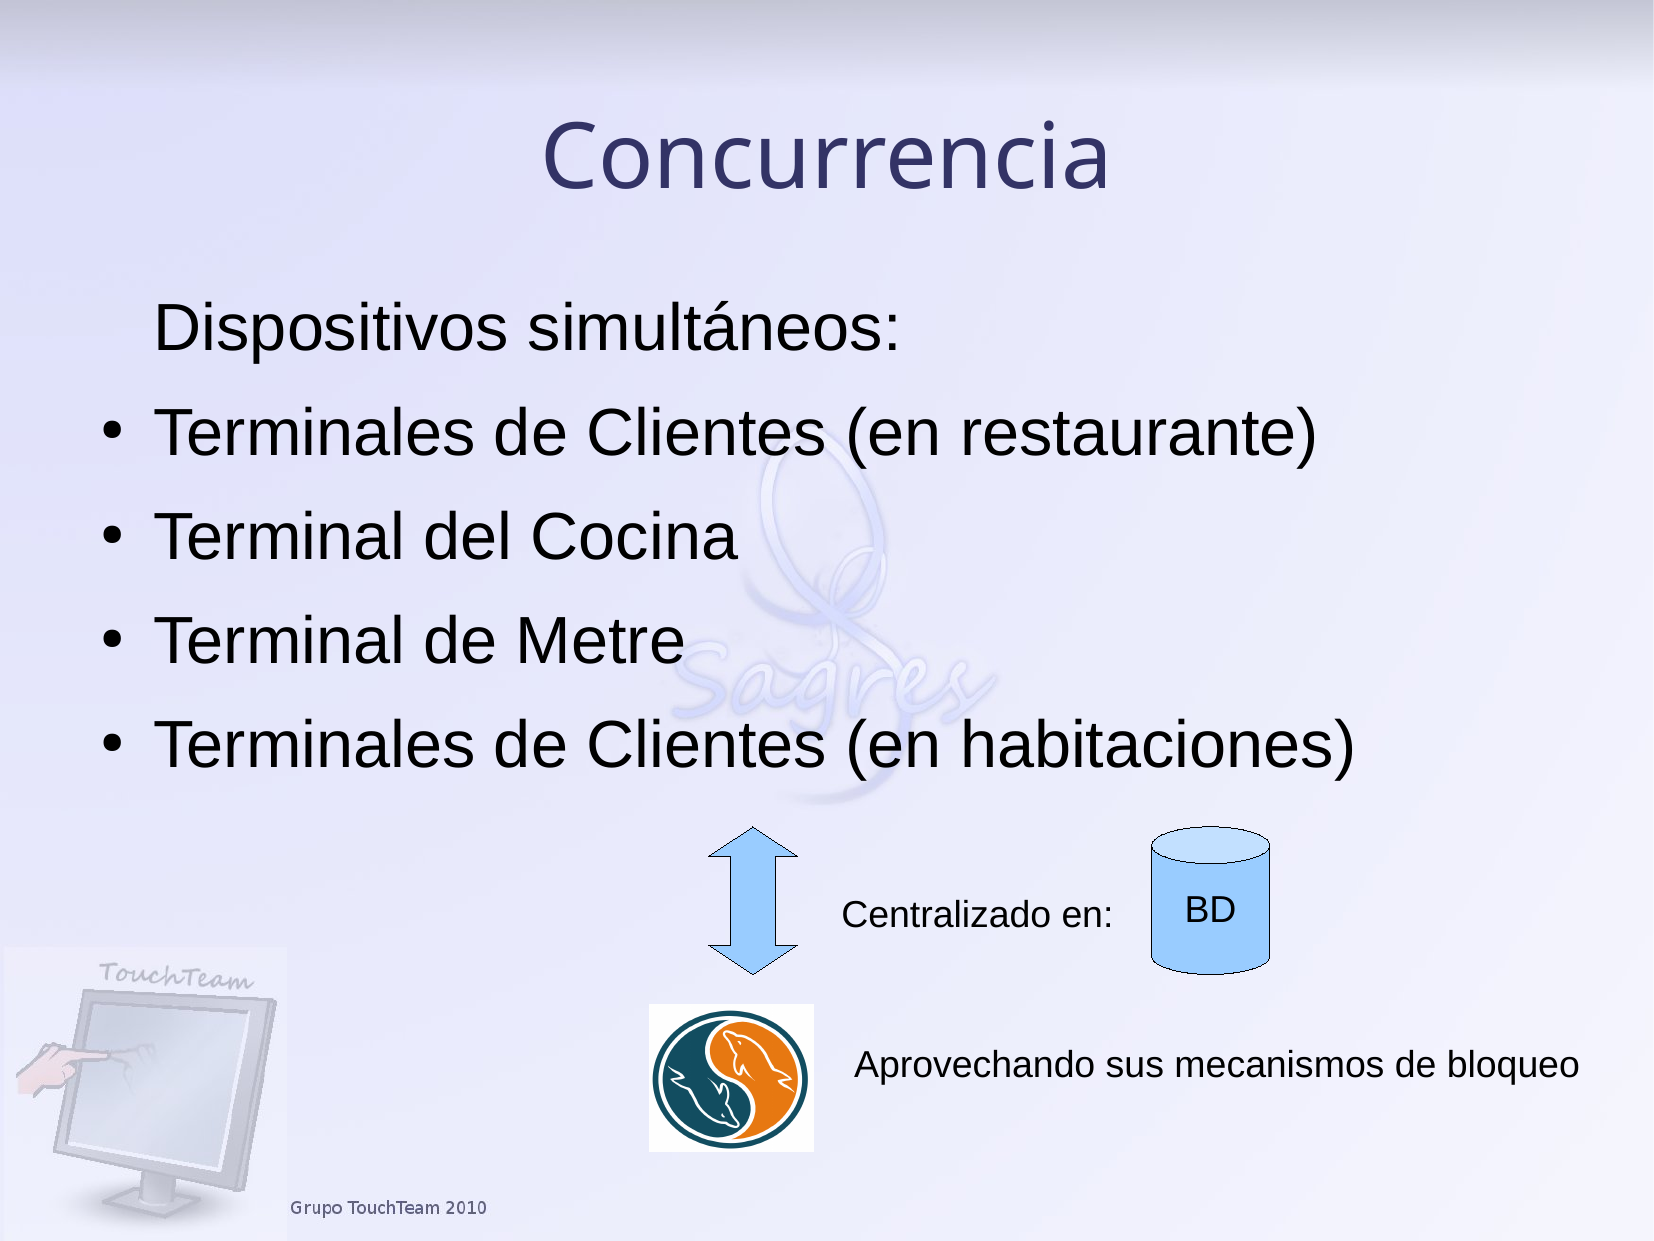

# Concurrencia
Dispositivos simultáneos:
Terminales de Clientes (en restaurante)
Terminal del Cocina
Terminal de Metre
Terminales de Clientes (en habitaciones)
BD
Centralizado en:
Aprovechando sus mecanismos de bloqueo